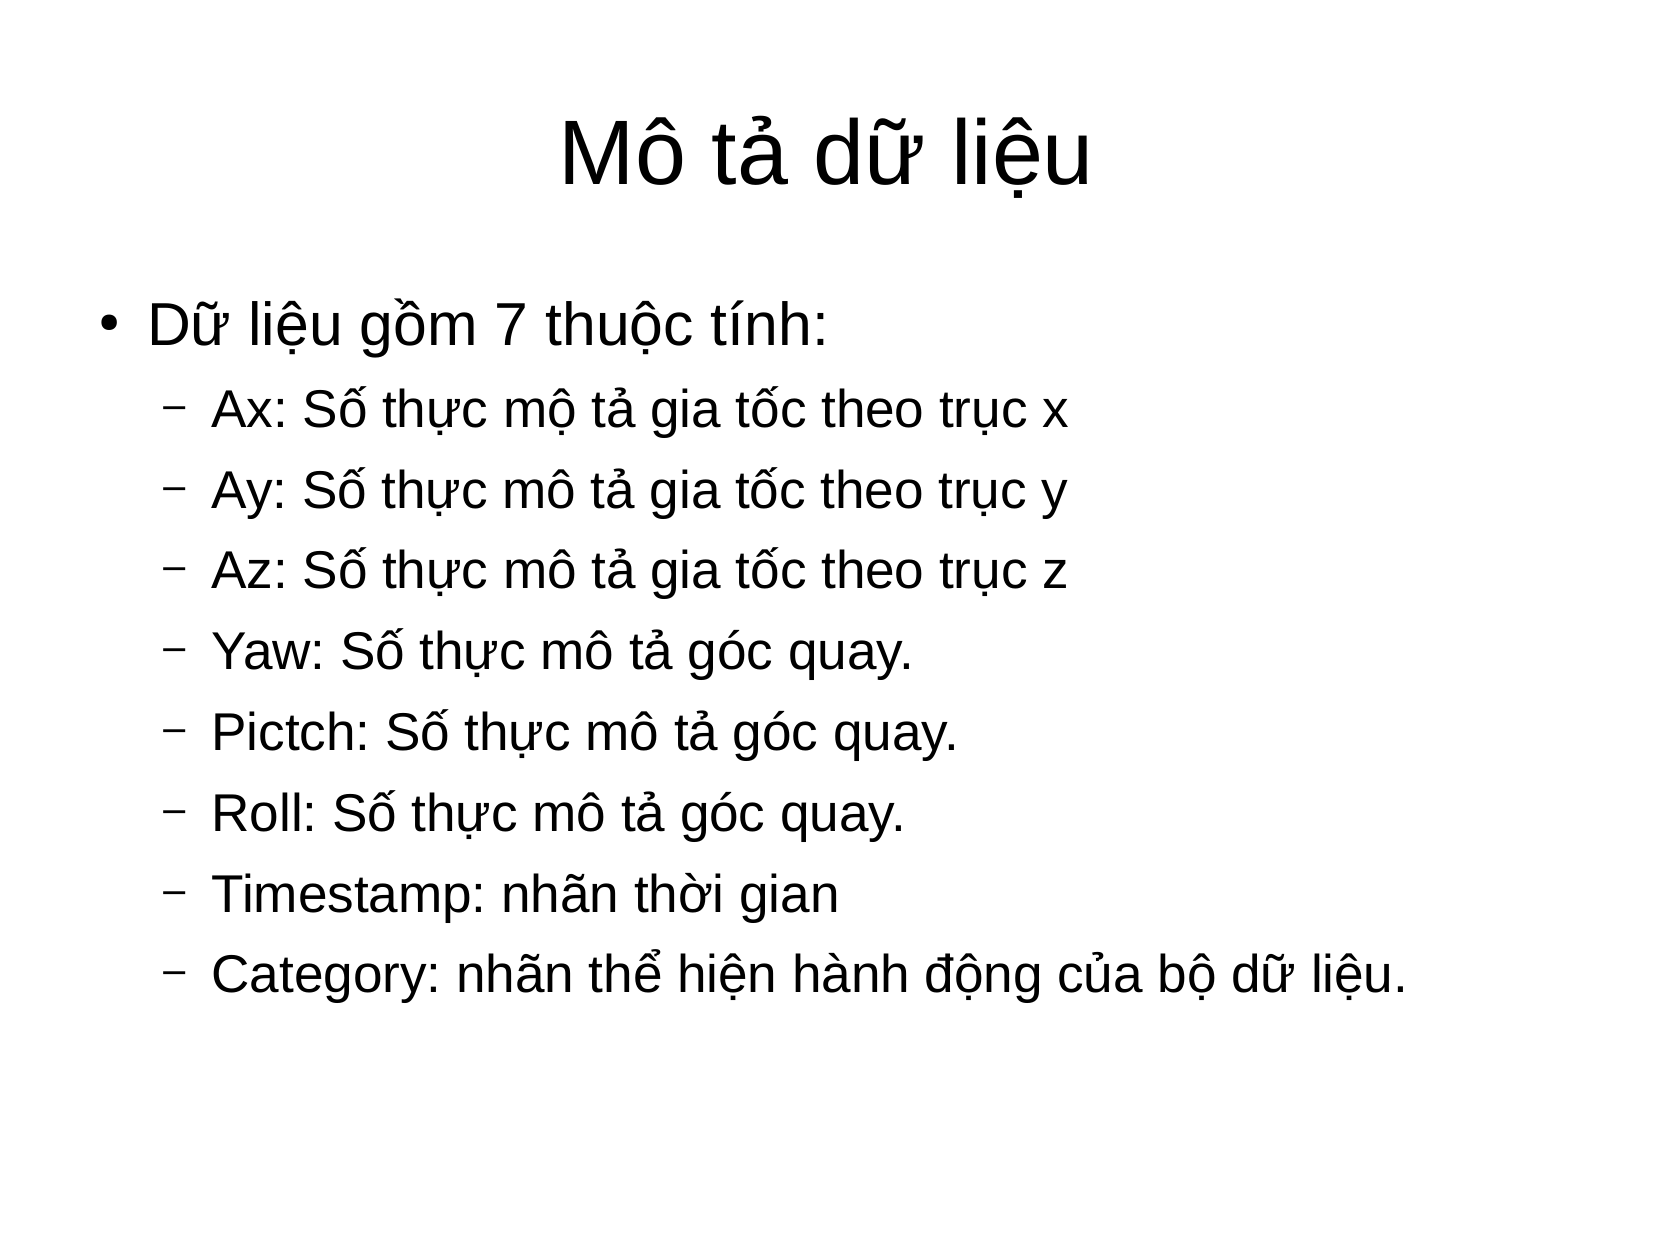

# Mô tả dữ liệu
Dữ liệu gồm 7 thuộc tính:
Ax: Số thực mộ tả gia tốc theo trục x
Ay: Số thực mô tả gia tốc theo trục y
Az: Số thực mô tả gia tốc theo trục z
Yaw: Số thực mô tả góc quay.
Pictch: Số thực mô tả góc quay.
Roll: Số thực mô tả góc quay.
Timestamp: nhãn thời gian
Category: nhãn thể hiện hành động của bộ dữ liệu.